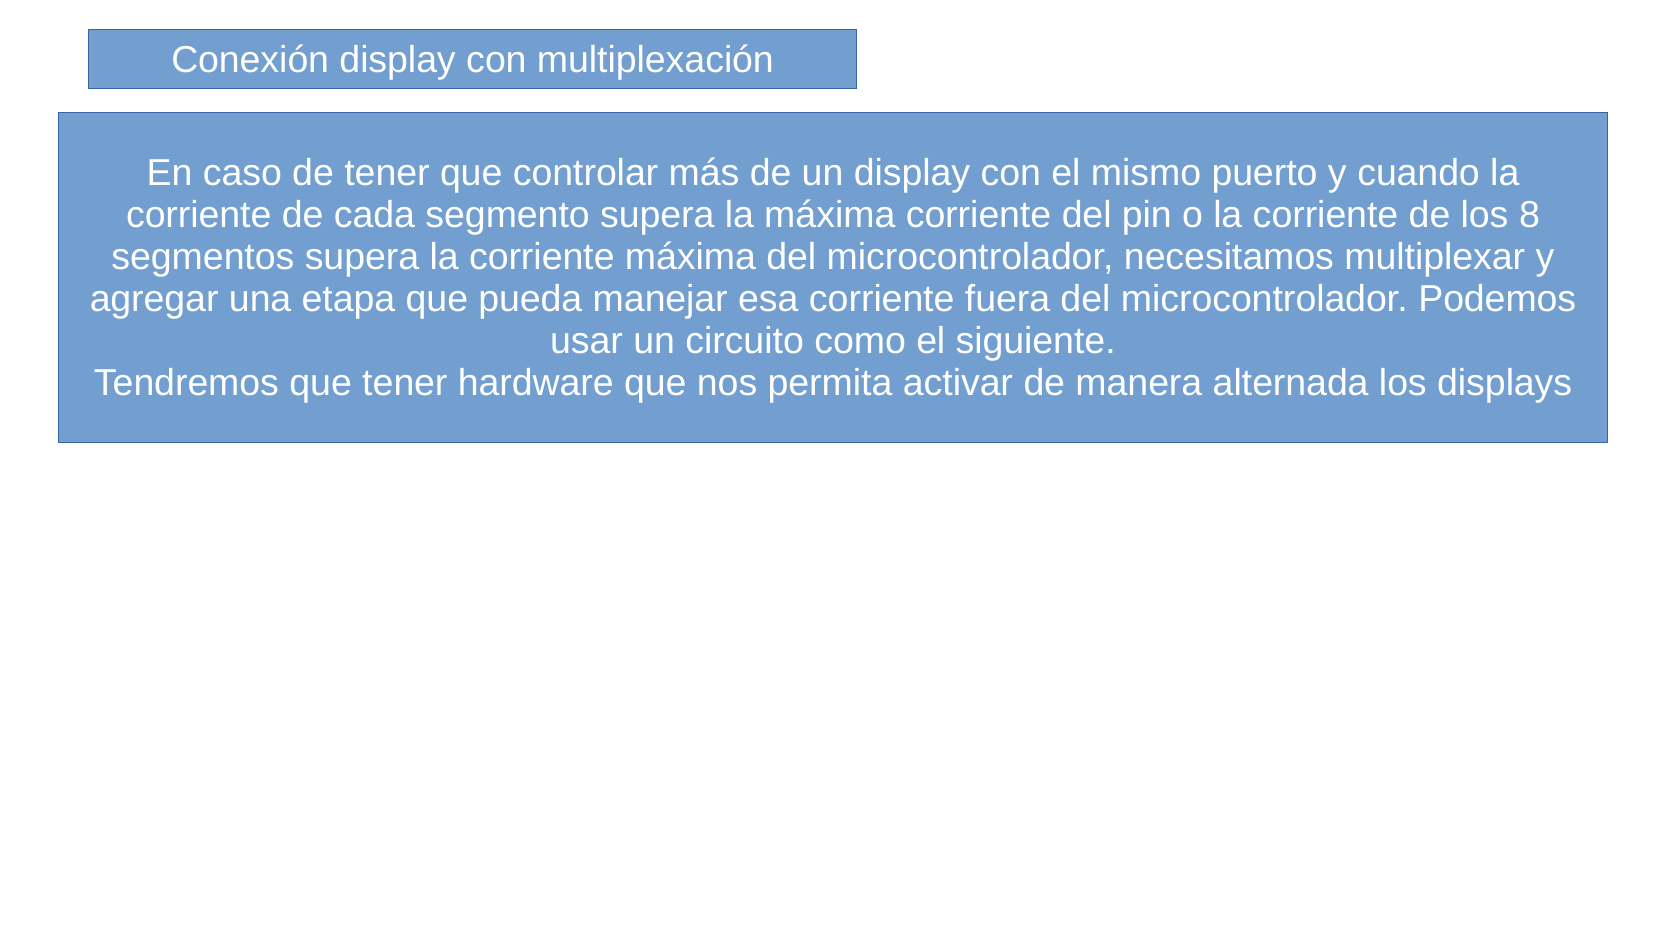

Conexión display con multiplexación
En caso de tener que controlar más de un display con el mismo puerto y cuando la corriente de cada segmento supera la máxima corriente del pin o la corriente de los 8 segmentos supera la corriente máxima del microcontrolador, necesitamos multiplexar y agregar una etapa que pueda manejar esa corriente fuera del microcontrolador. Podemos usar un circuito como el siguiente.
Tendremos que tener hardware que nos permita activar de manera alternada los displays